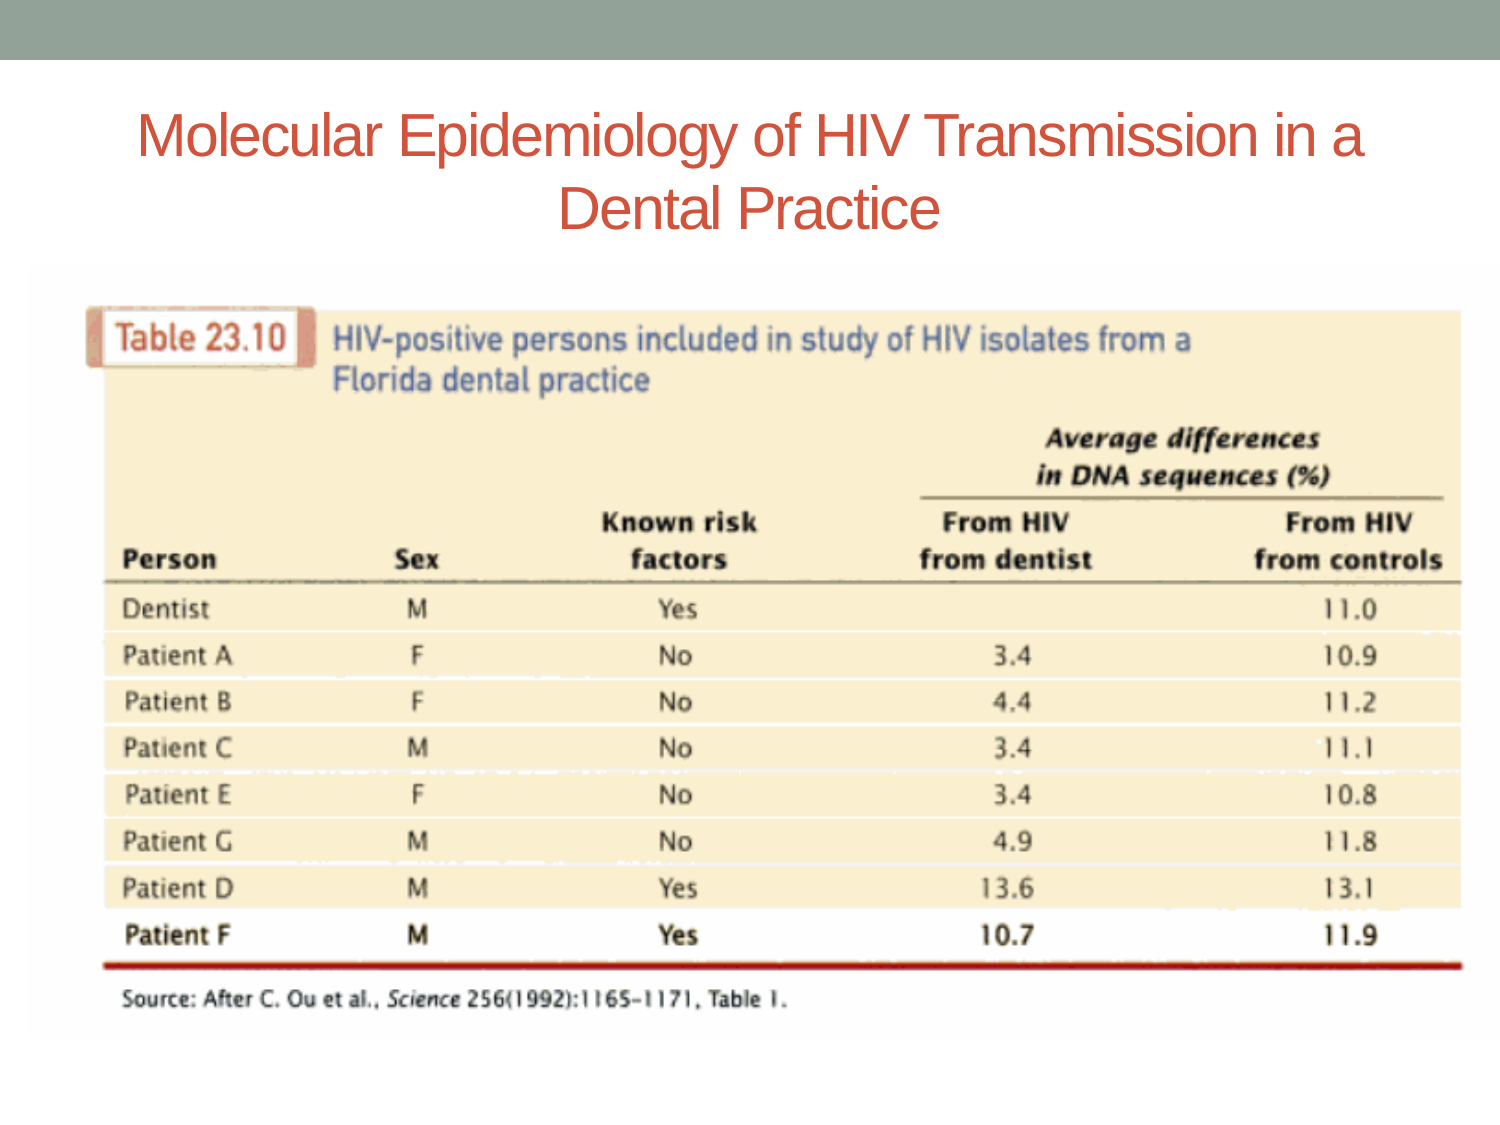

# Molecular Epidemiology of HIV Transmission in a Dental Practice